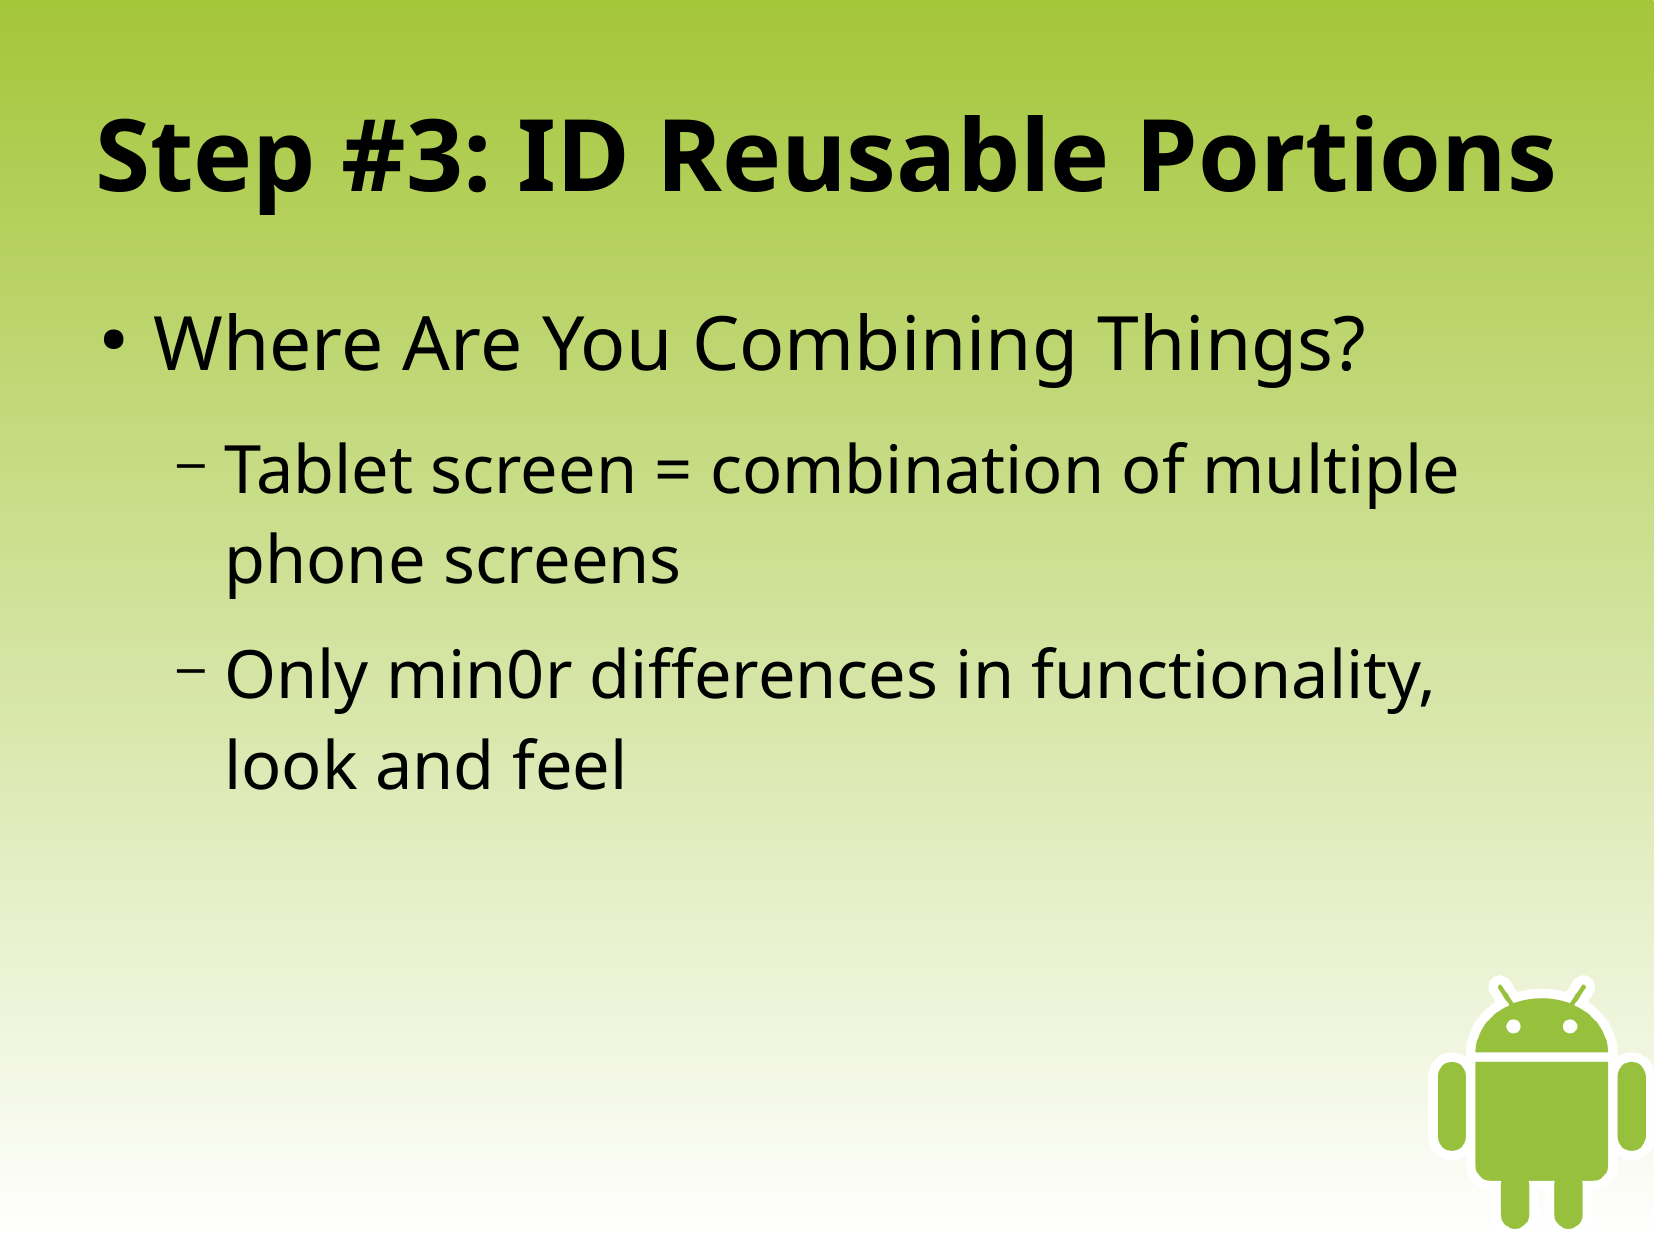

# Step #3: ID Reusable Portions
Where Are You Combining Things?
Tablet screen = combination of multiple phone screens
Only min0r differences in functionality, look and feel